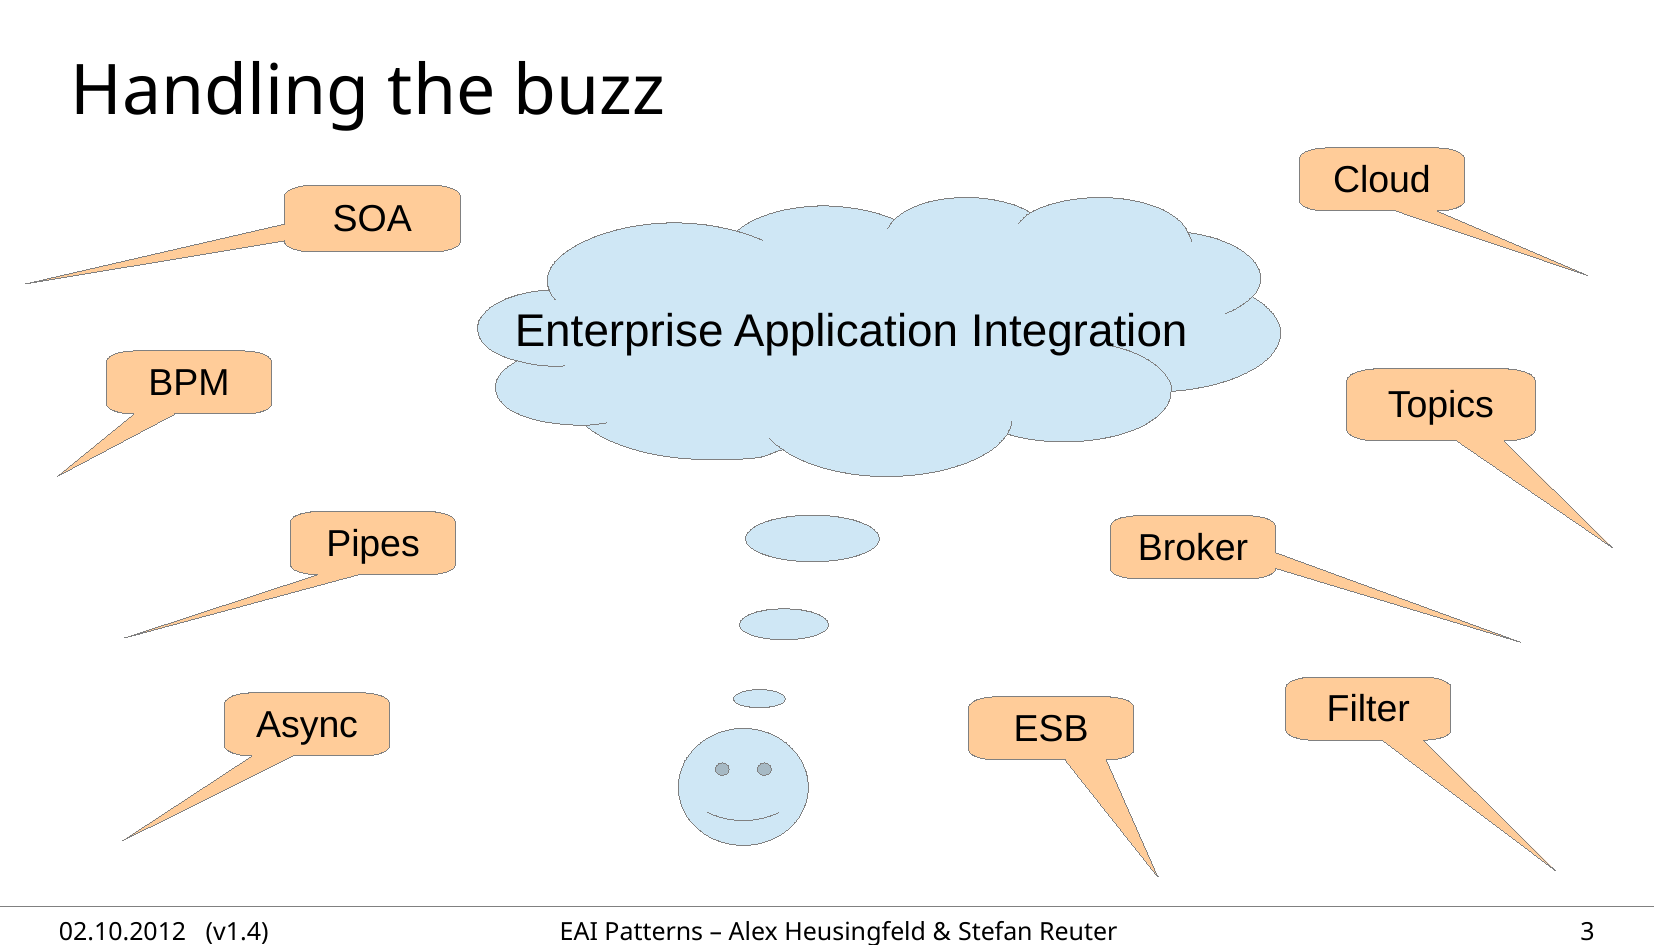

# Handling the buzz
Cloud
SOA
Enterprise Application Integration
BPM
Topics
Pipes
Broker
Filter
Async
ESB
2012-08-30
EAI Patterns - Alex Heusingfeld & Stefan Reuter
3